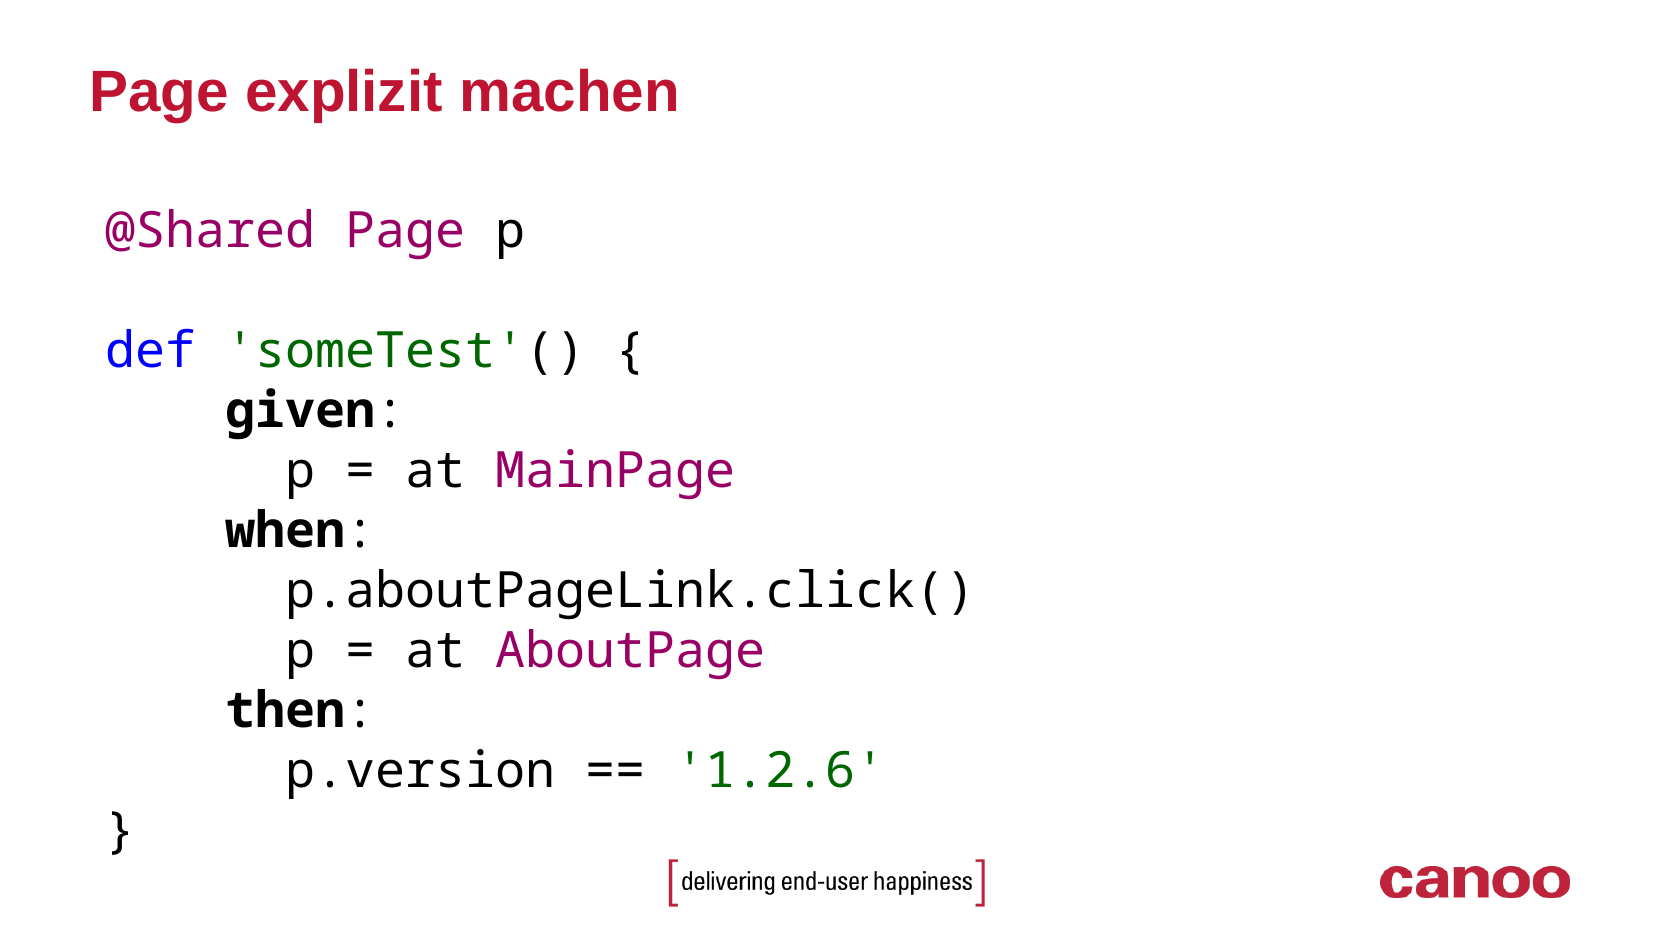

# Page explizit machen
@Shared Page p
def 'someTest'() {
 given:
 p = at MainPage
 when:
 p.aboutPageLink.click()
 p = at AboutPage
 then:
 p.version == '1.2.6'
}